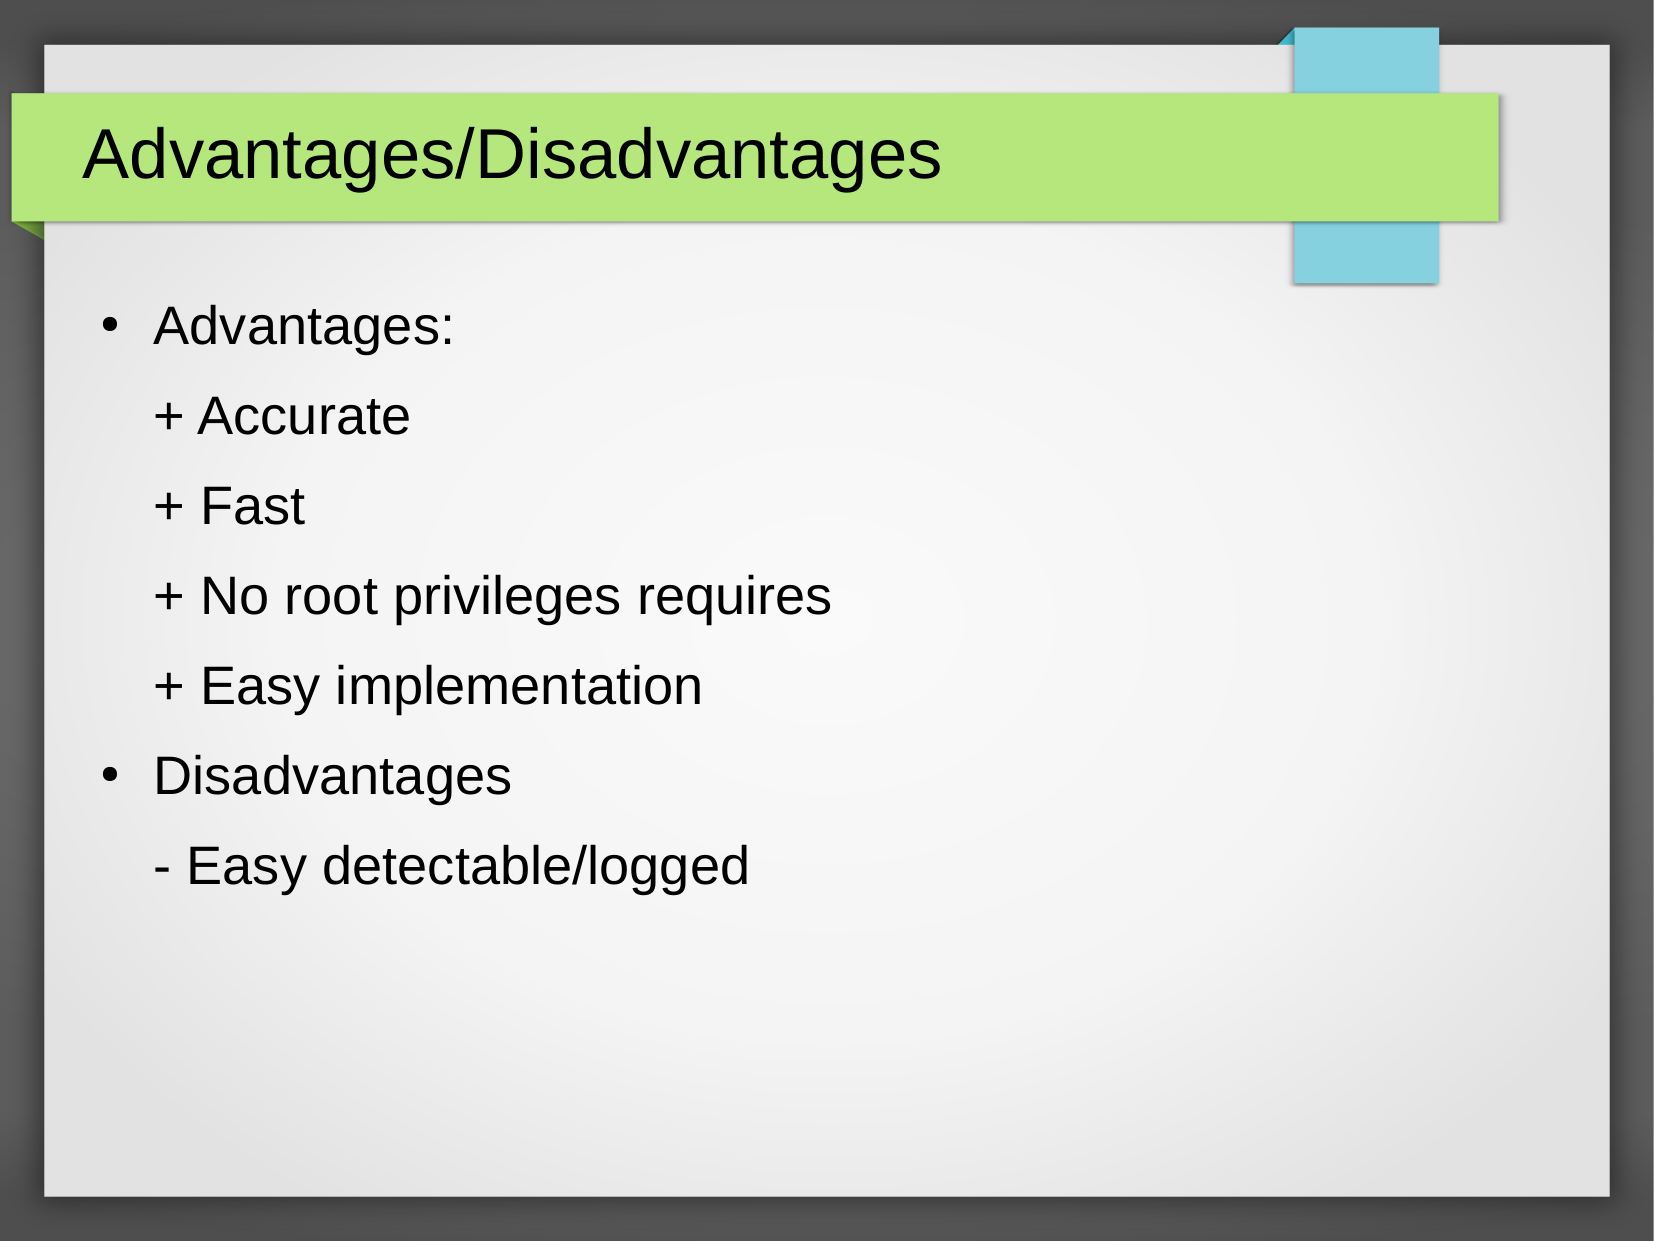

# Advantages/Disadvantages
Advantages:
+ Accurate
+ Fast
+ No root privileges requires
+ Easy implementation
Disadvantages
- Easy detectable/logged